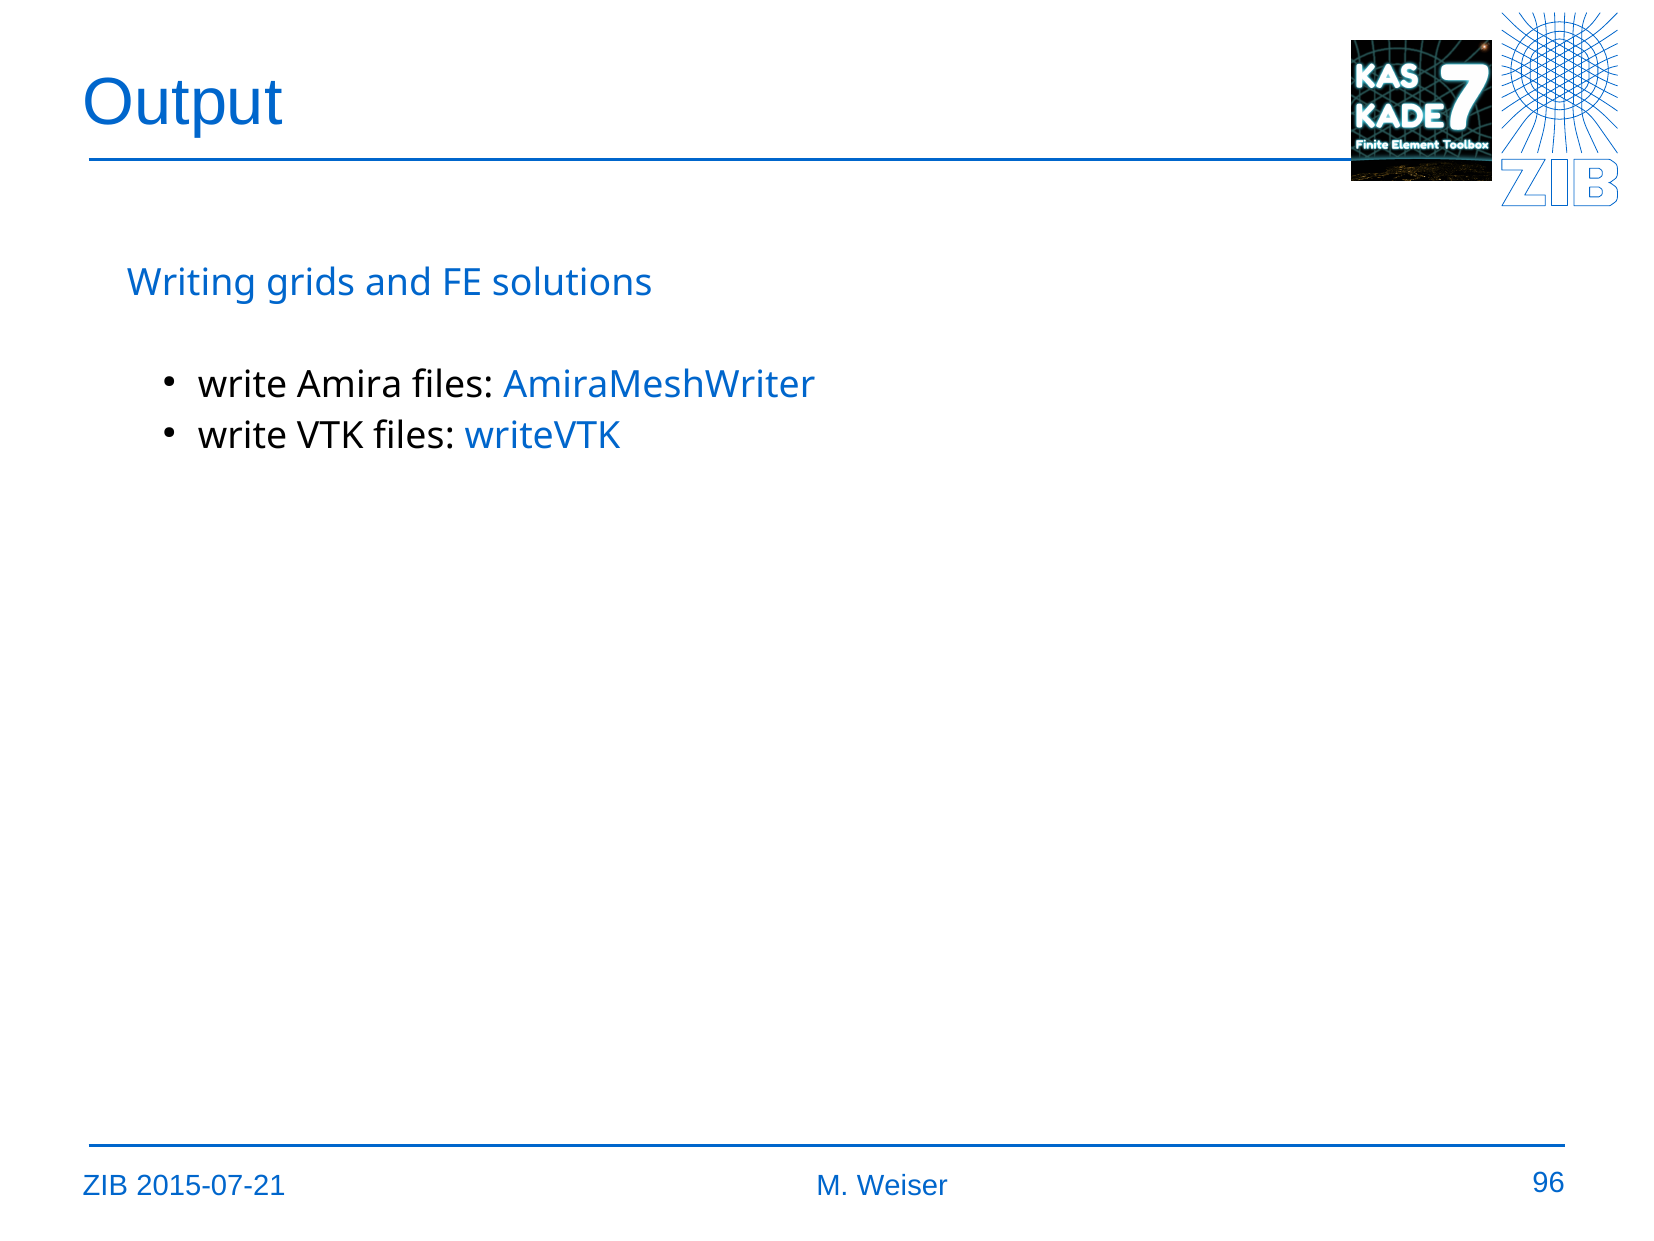

# Output
Writing grids and FE solutions
write Amira files: AmiraMeshWriter
write VTK files: writeVTK
96
ZIB 2015-07-21
M. Weiser